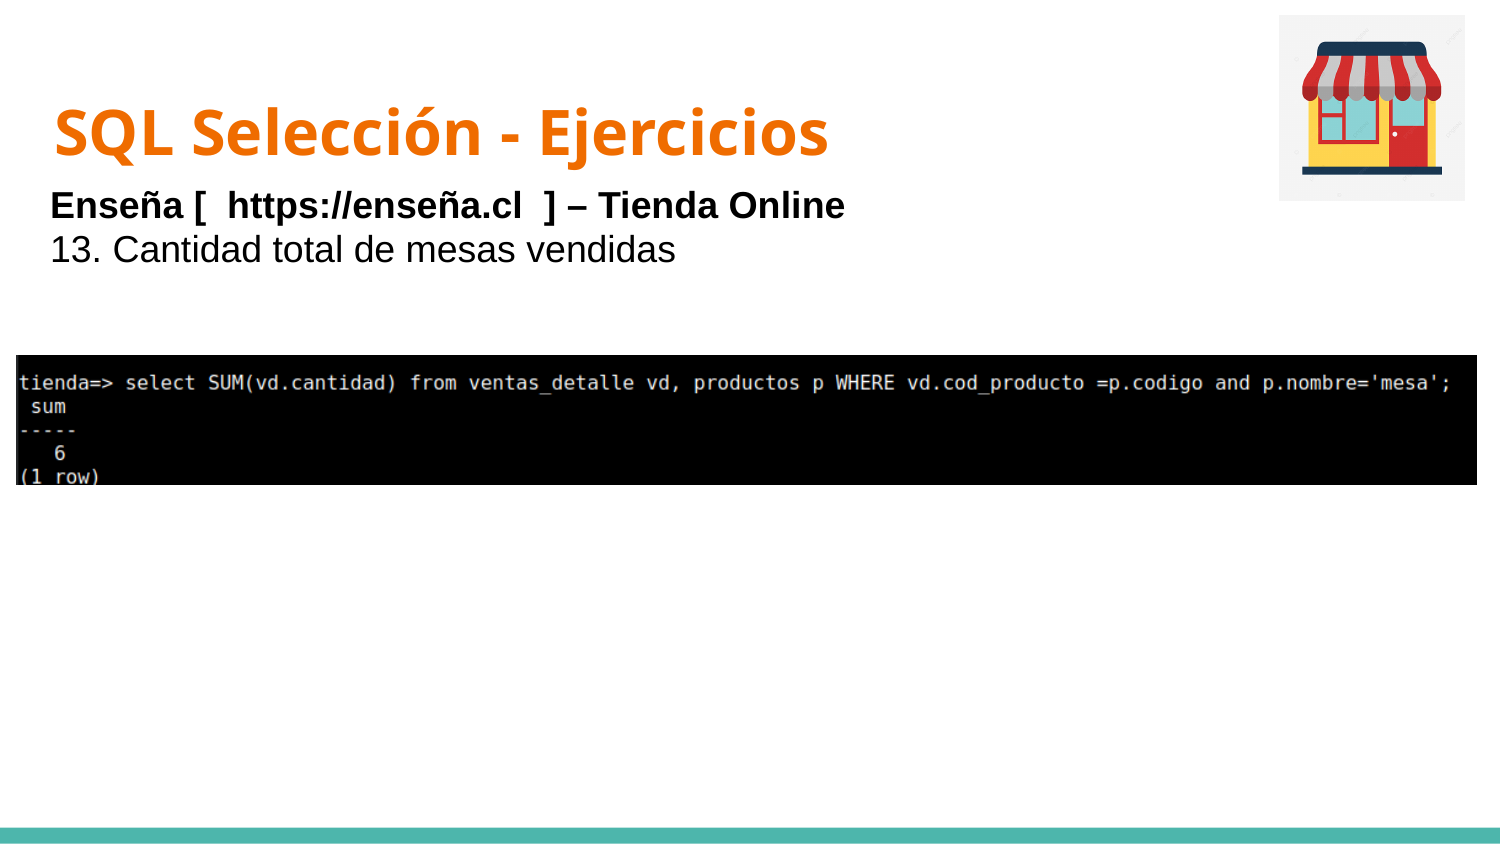

# SQL Selección - Ejercicios
Enseña [ https://enseña.cl ] – Tienda Online
13. Cantidad total de mesas vendidas